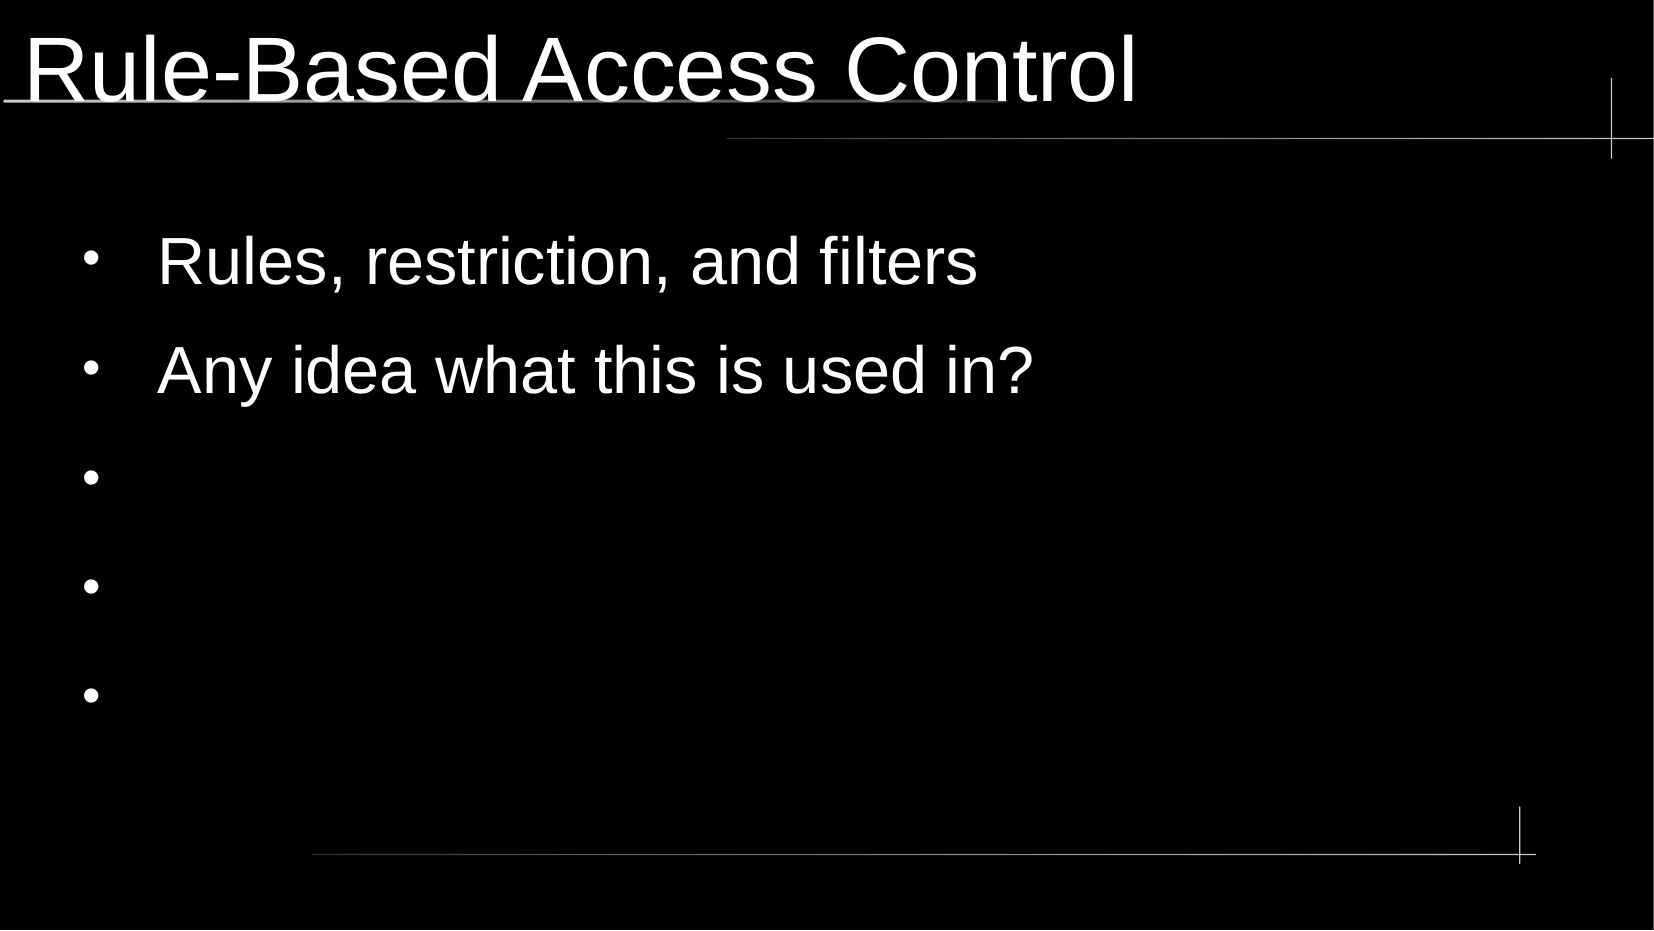

# Rule-Based Access Control
Rules, restriction, and filters
Any idea what this is used in?